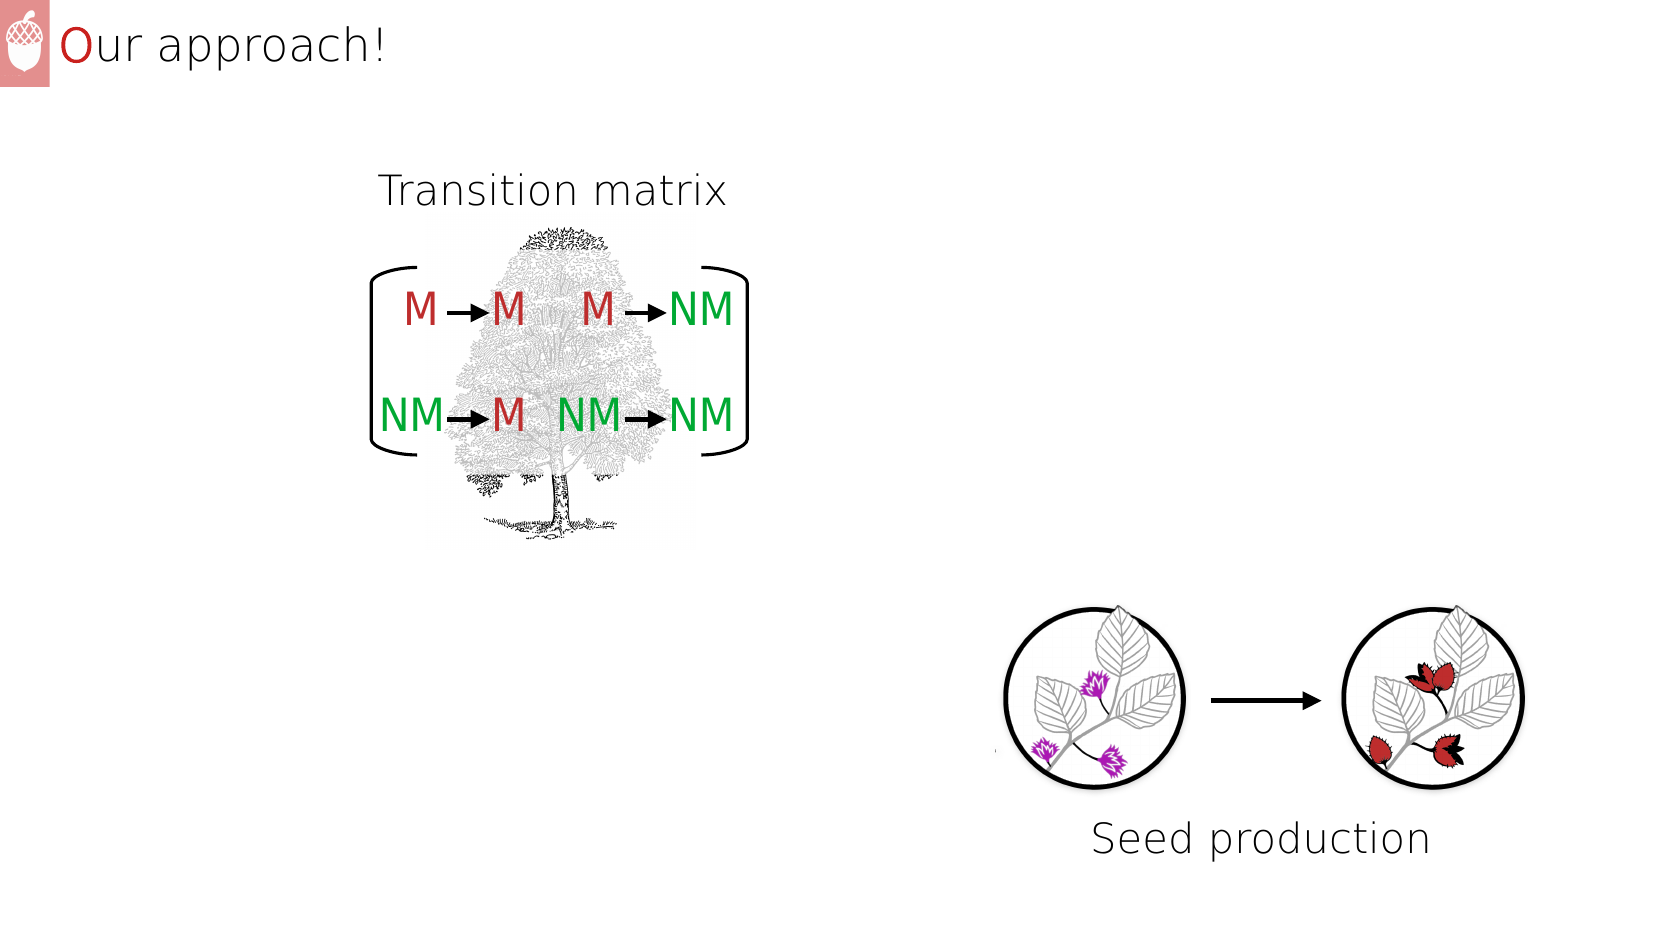

Our approach!
Transition matrix
M
M
M
NM
M
NM
NM
NM
Seed production